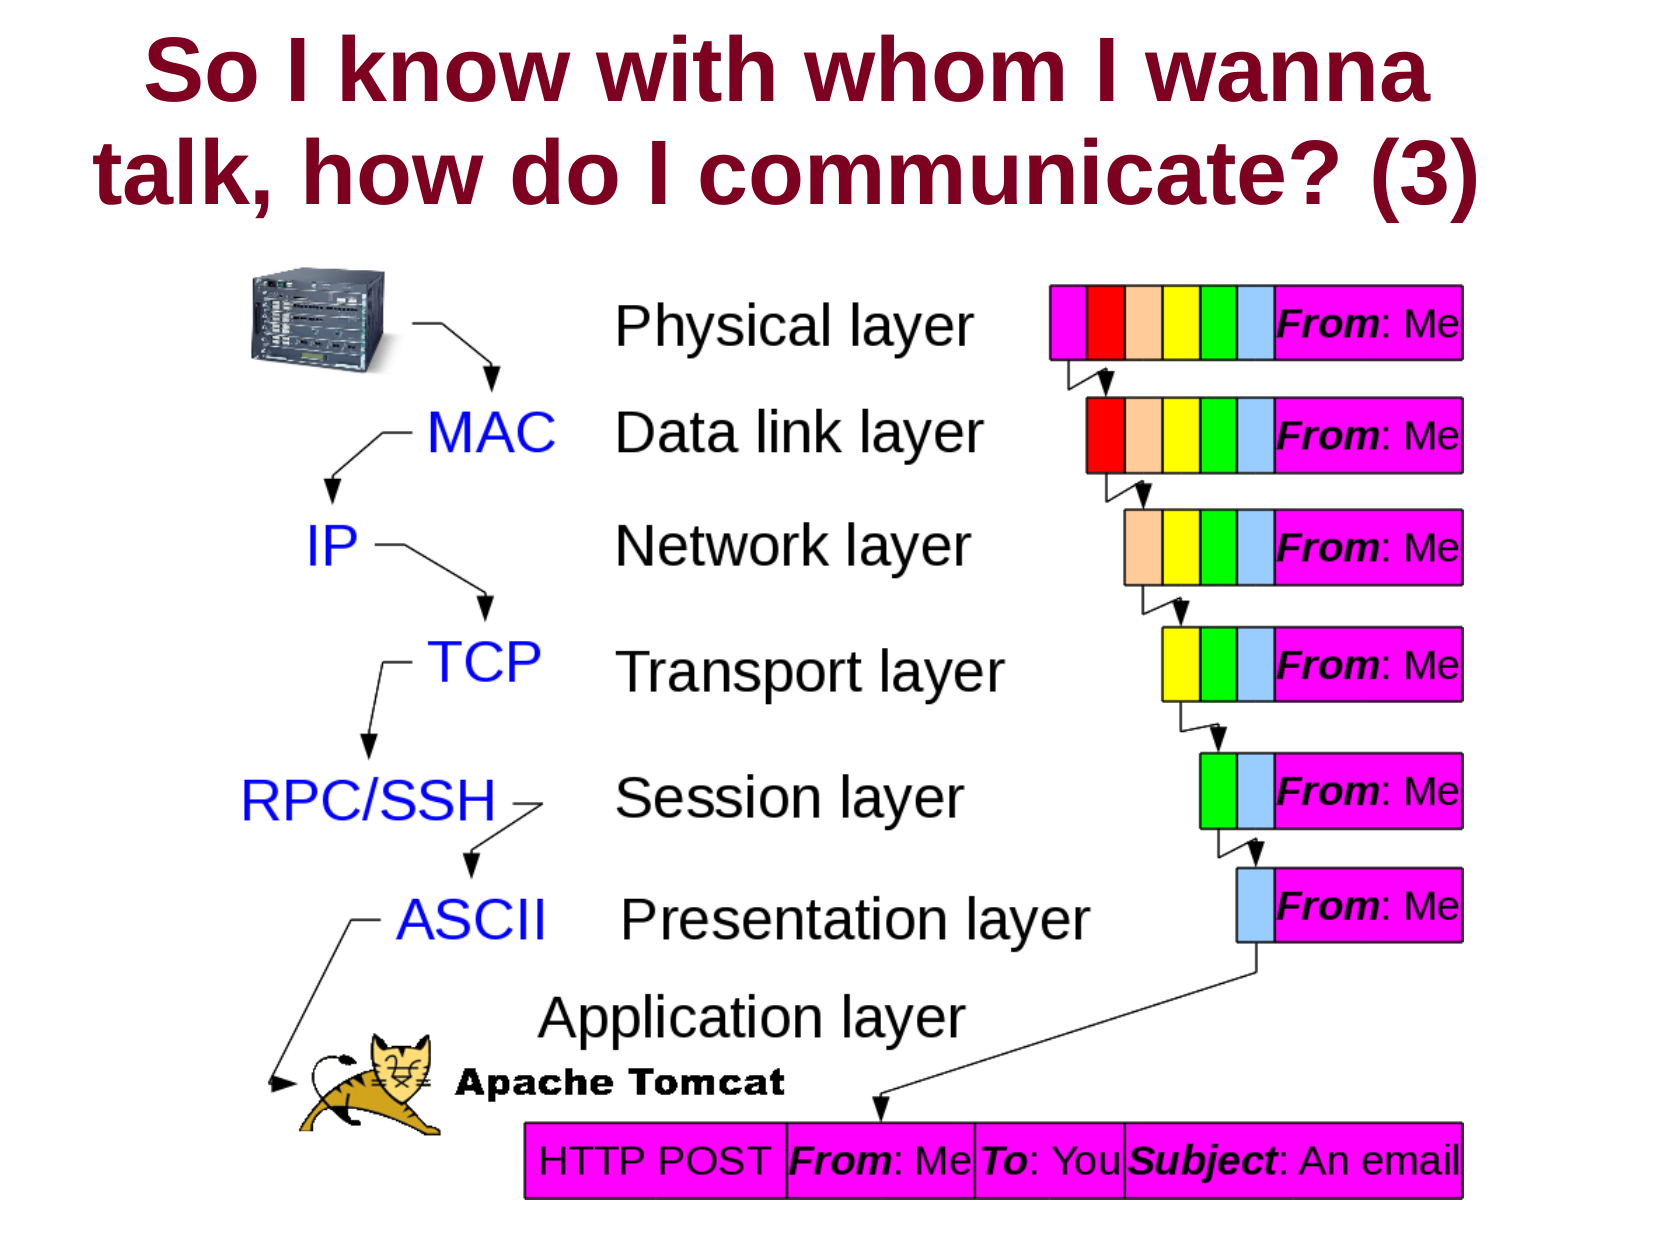

# So I know with whom I wanna talk, how do I communicate? (3)